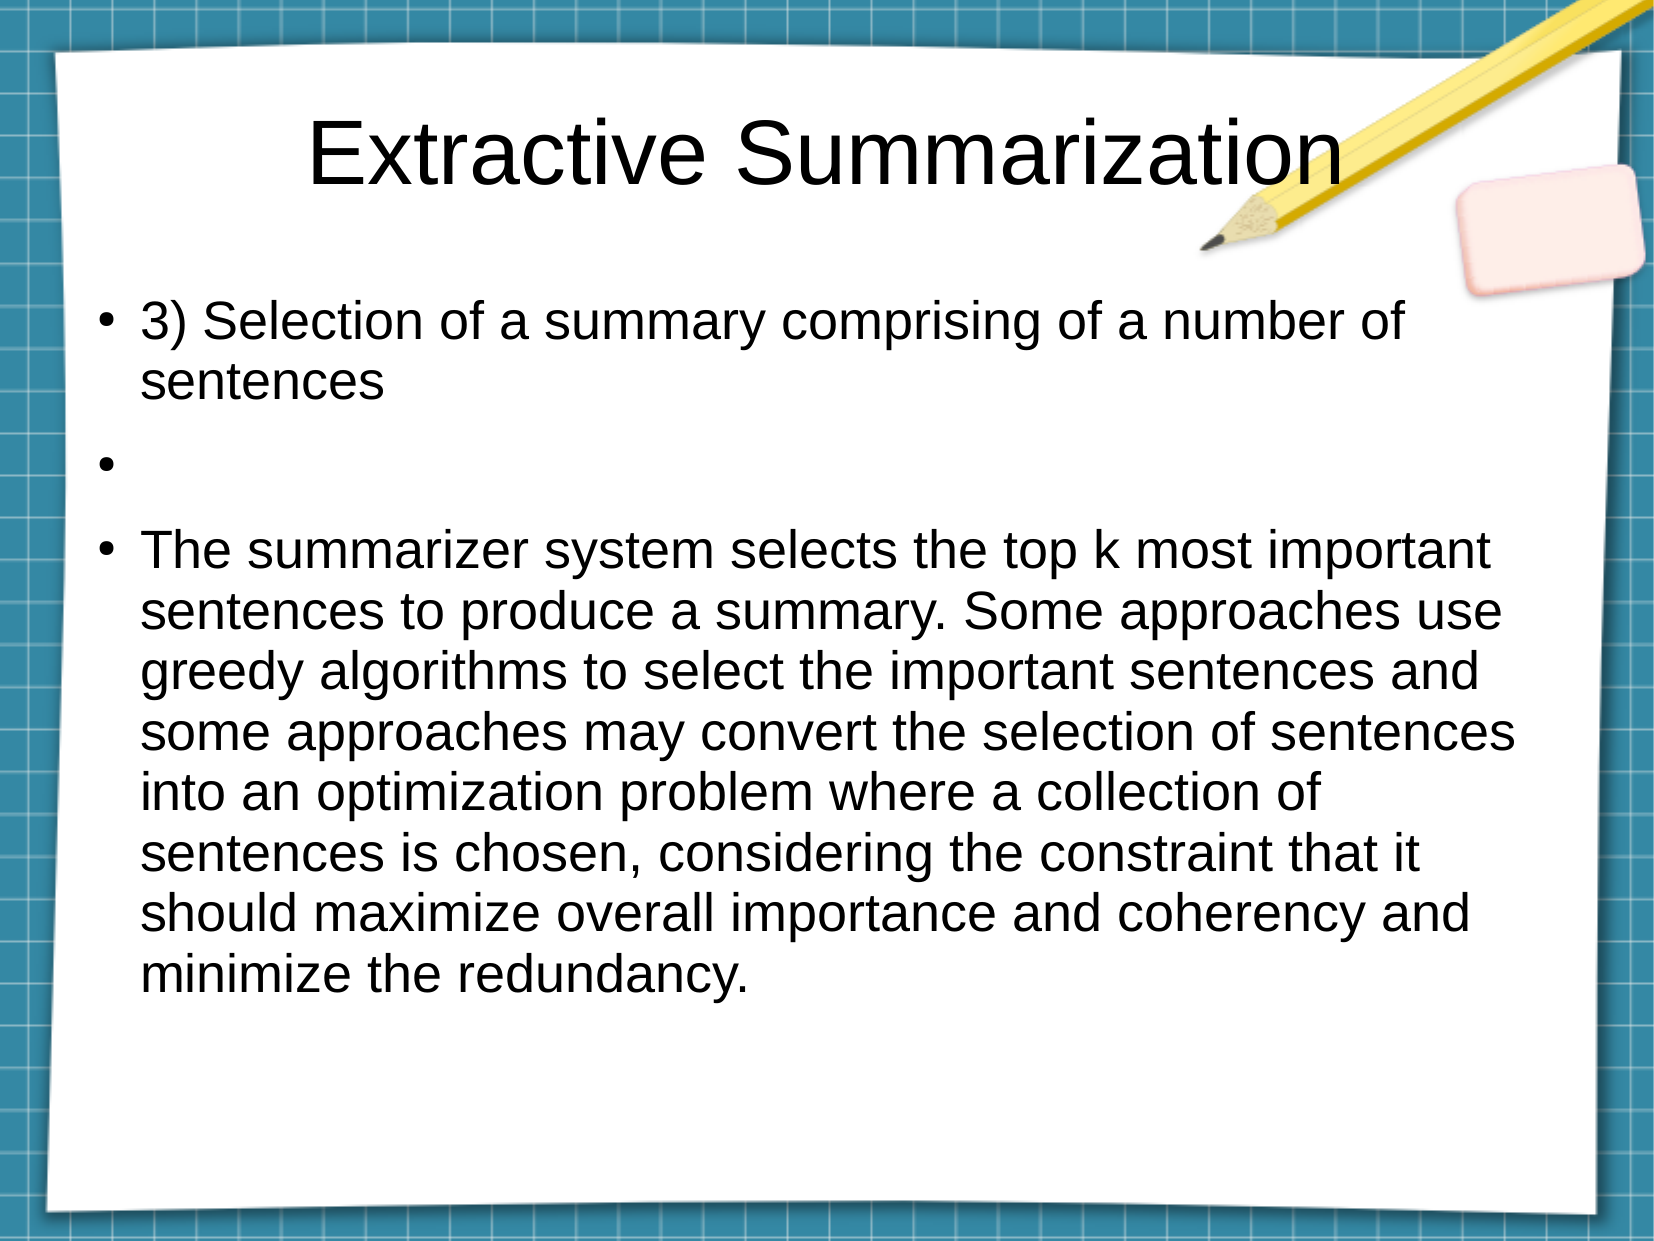

# Extractive Summarization
3) Selection of a summary comprising of a number of sentences
The summarizer system selects the top k most important sentences to produce a summary. Some approaches use greedy algorithms to select the important sentences and some approaches may convert the selection of sentences into an optimization problem where a collection of sentences is chosen, considering the constraint that it should maximize overall importance and coherency and minimize the redundancy.